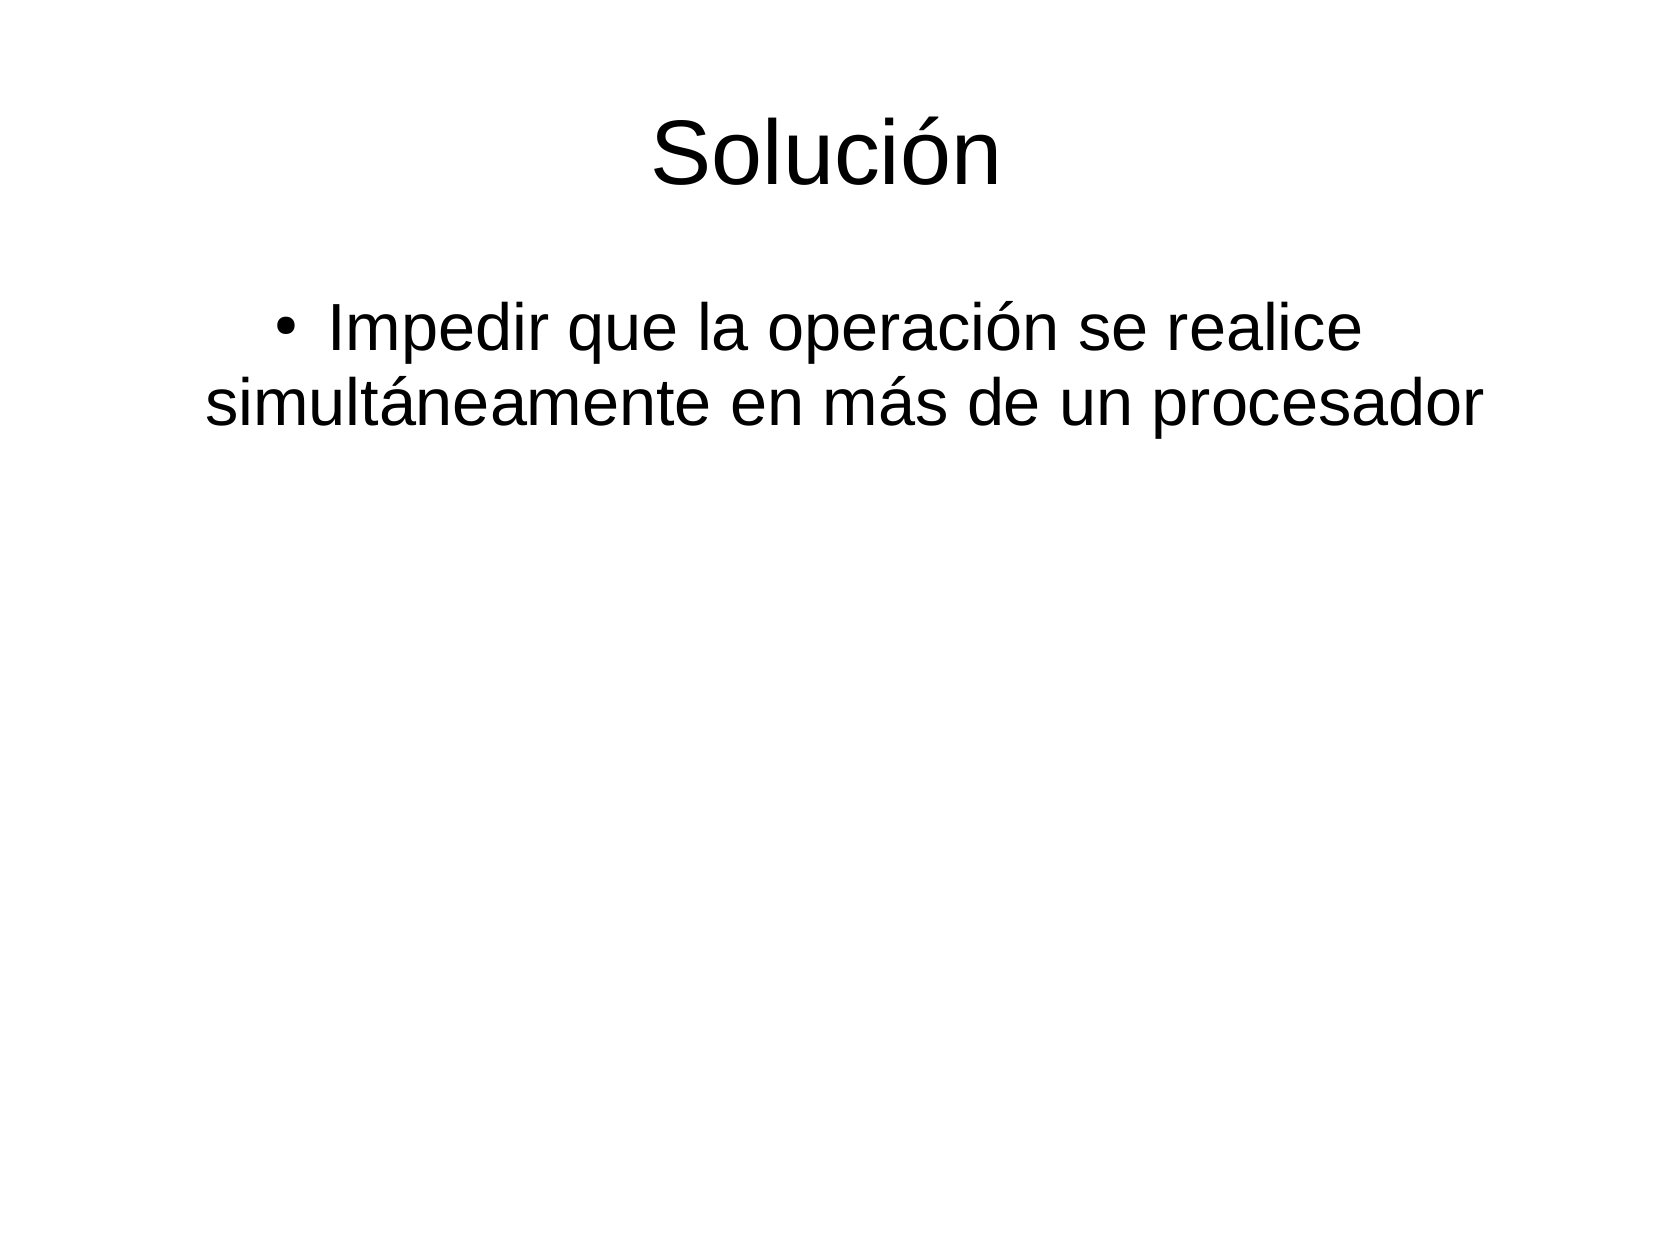

# Solución
Impedir que la operación se realice simultáneamente en más de un procesador